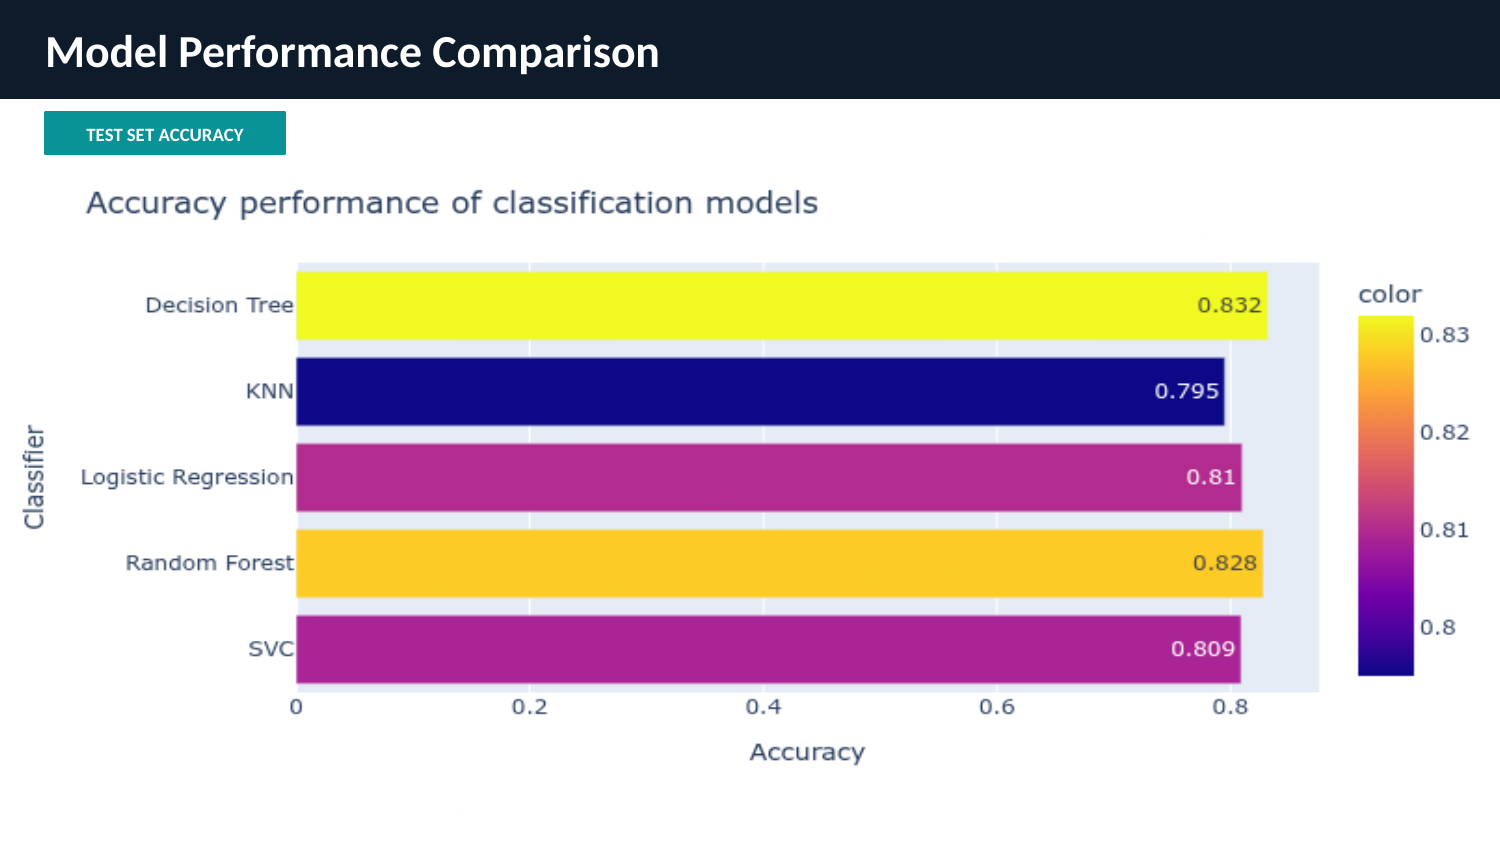

Model Performance Comparison
TEST SET ACCURACY
### Chart: Test Set Accuracy by Model
| Category | Accuracy |
|---|---|
| SVC | 0.82 |
| Random Forest | 0.8 |
| Logistic Regression | 0.8 |
| KNN | 0.77 |
| Decision Tree | 0.73 |🥇
SVC
🥈
Random Forest
Strong Ensemble
🥉
Logistic Reg
Solid Baseline
Baseline Accuracy
~49% (majority class)
* Exact values depend on your run. Insert your actual accuracy bar chart from notebook here:
[ INSERT: Accuracy Bar Chart from Notebook ]